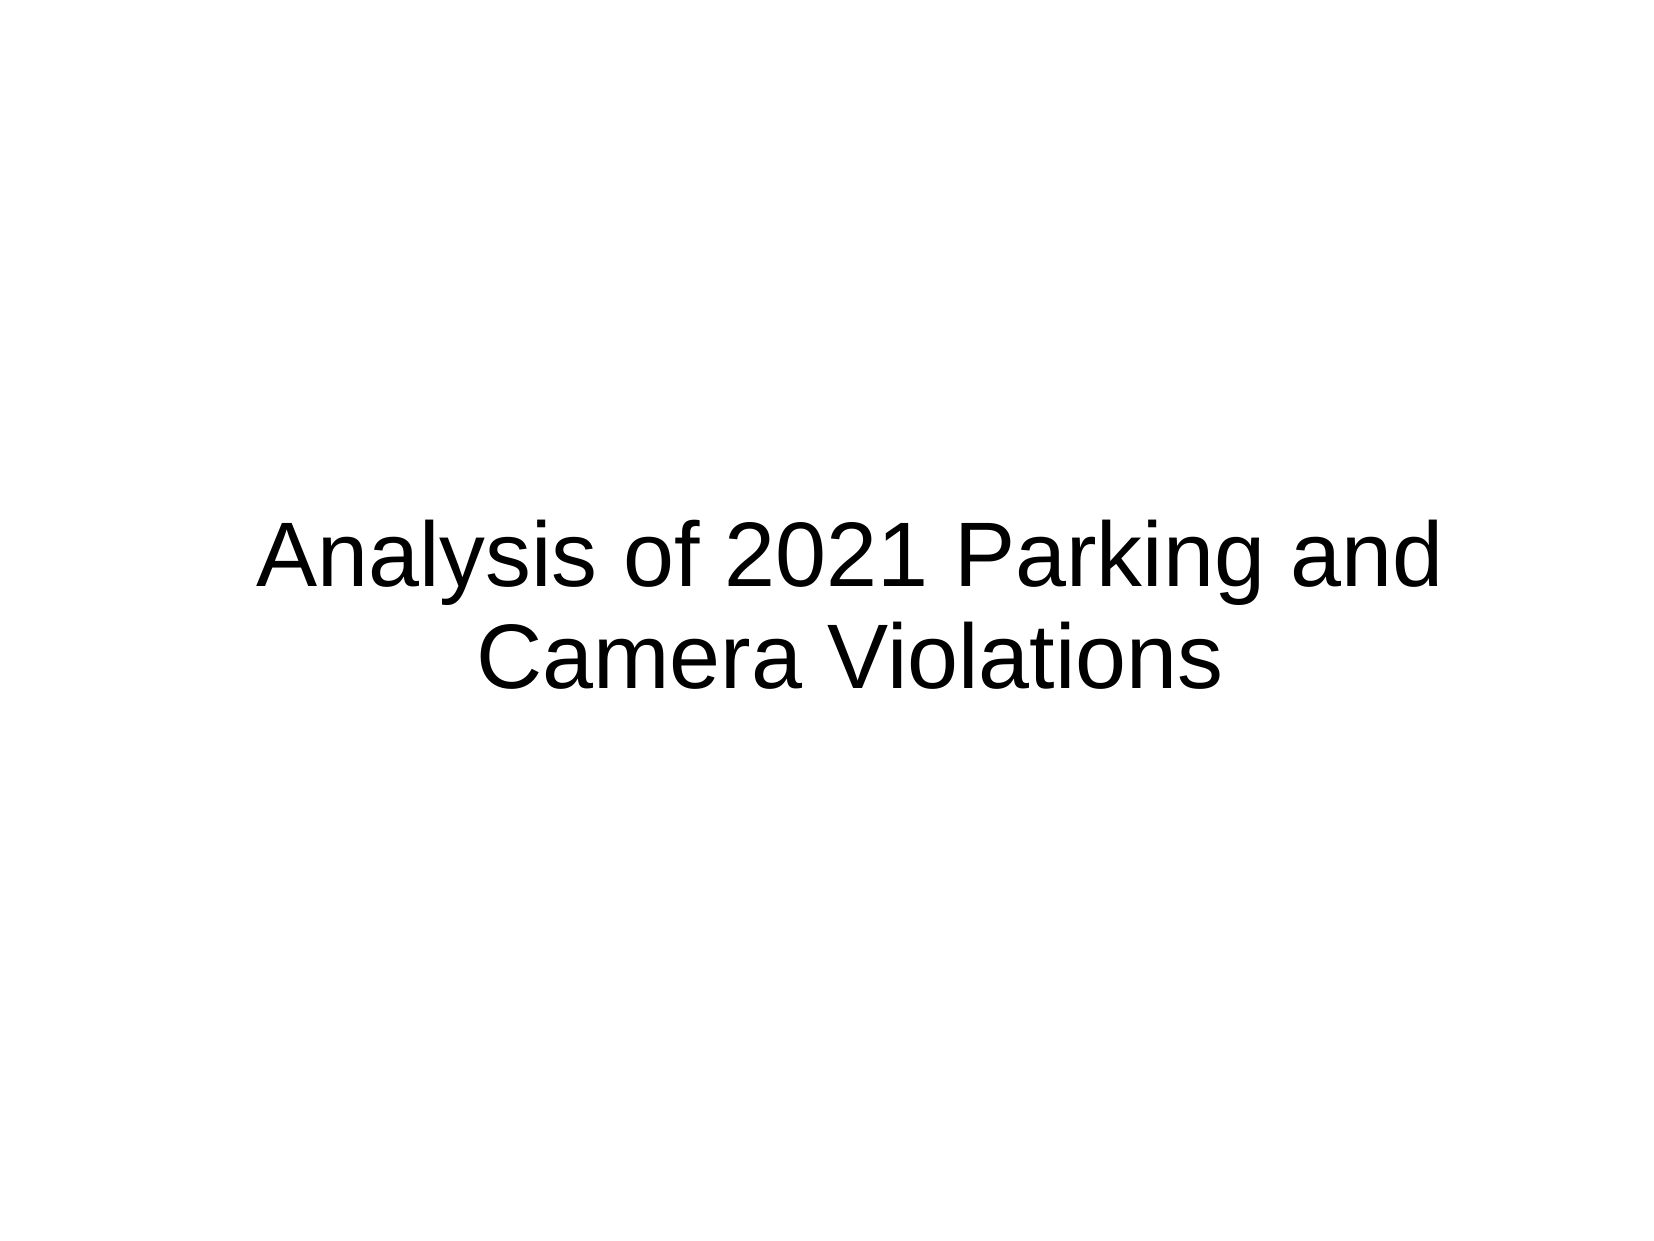

# Analysis of 2021 Parking and Camera Violations